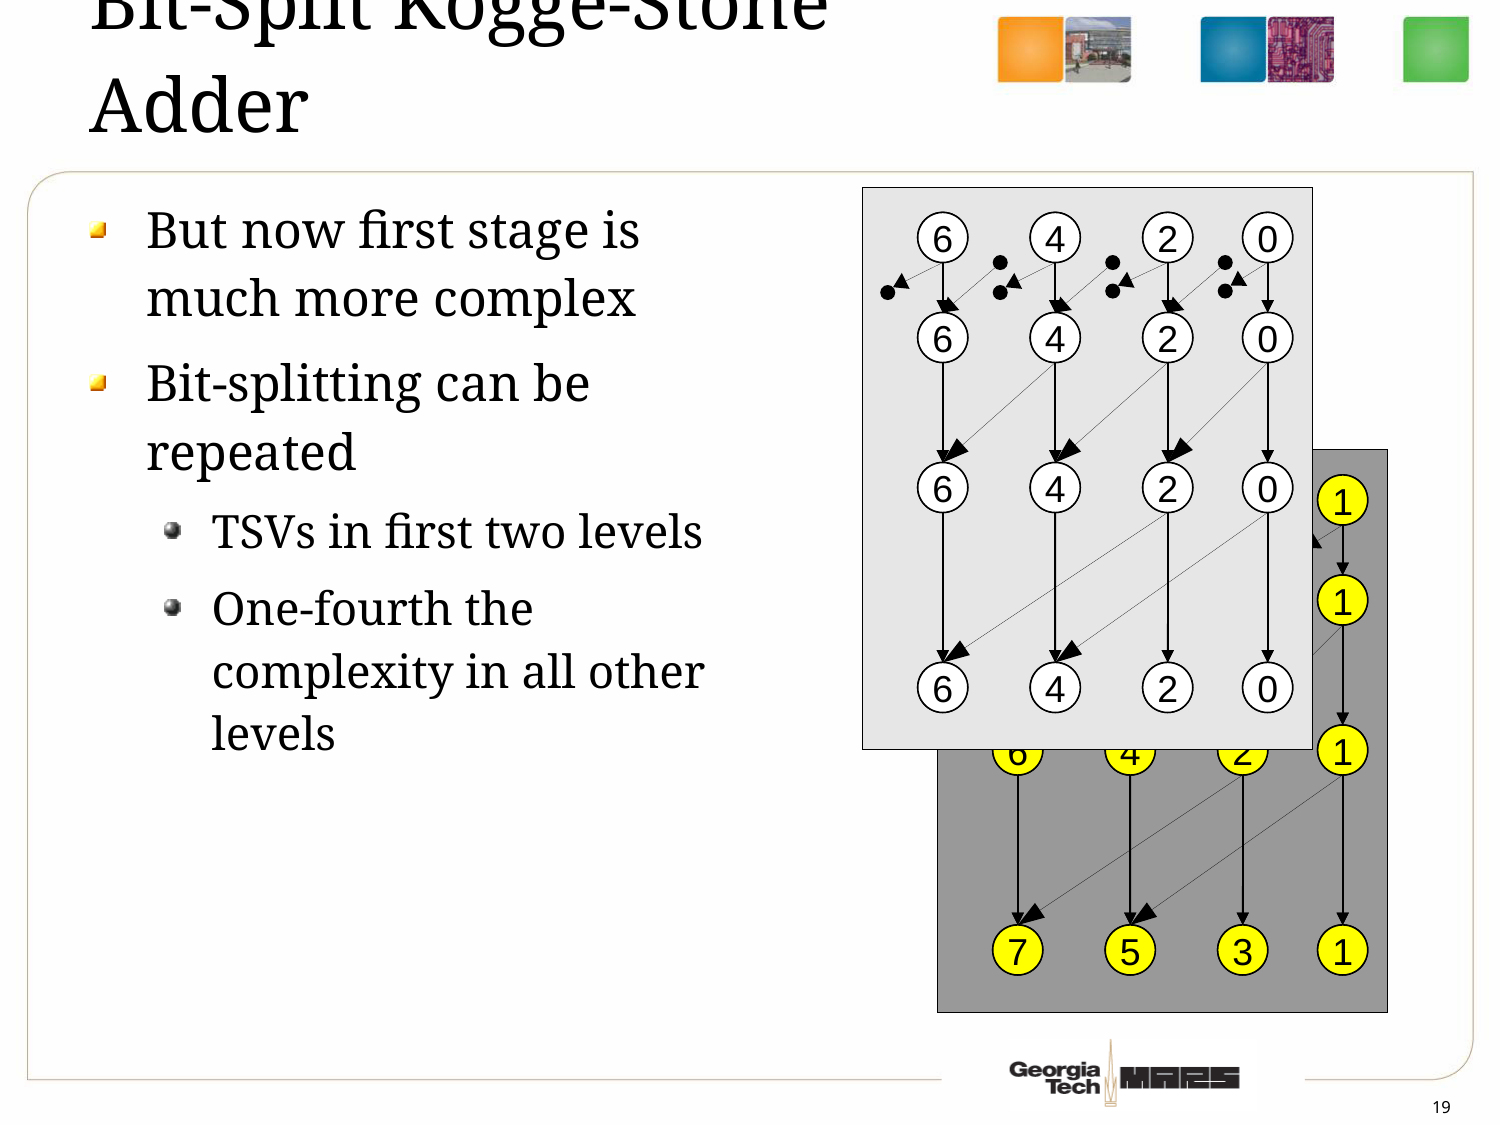

# Bit-Split Kogge-Stone Adder
But now first stage is much more complex
Bit-splitting can be repeated
TSVs in first two levels
One-fourth the complexity in all other levels
0
0
0
0
6
4
2
0
0
0
0
0
6
4
2
0
0
0
0
0
6
4
2
0
0
0
0
0
6
4
2
0
0
0
0
0
6
4
2
1
0
0
0
0
6
4
2
1
0
0
0
0
6
4
2
1
0
0
0
0
7
5
3
1
19